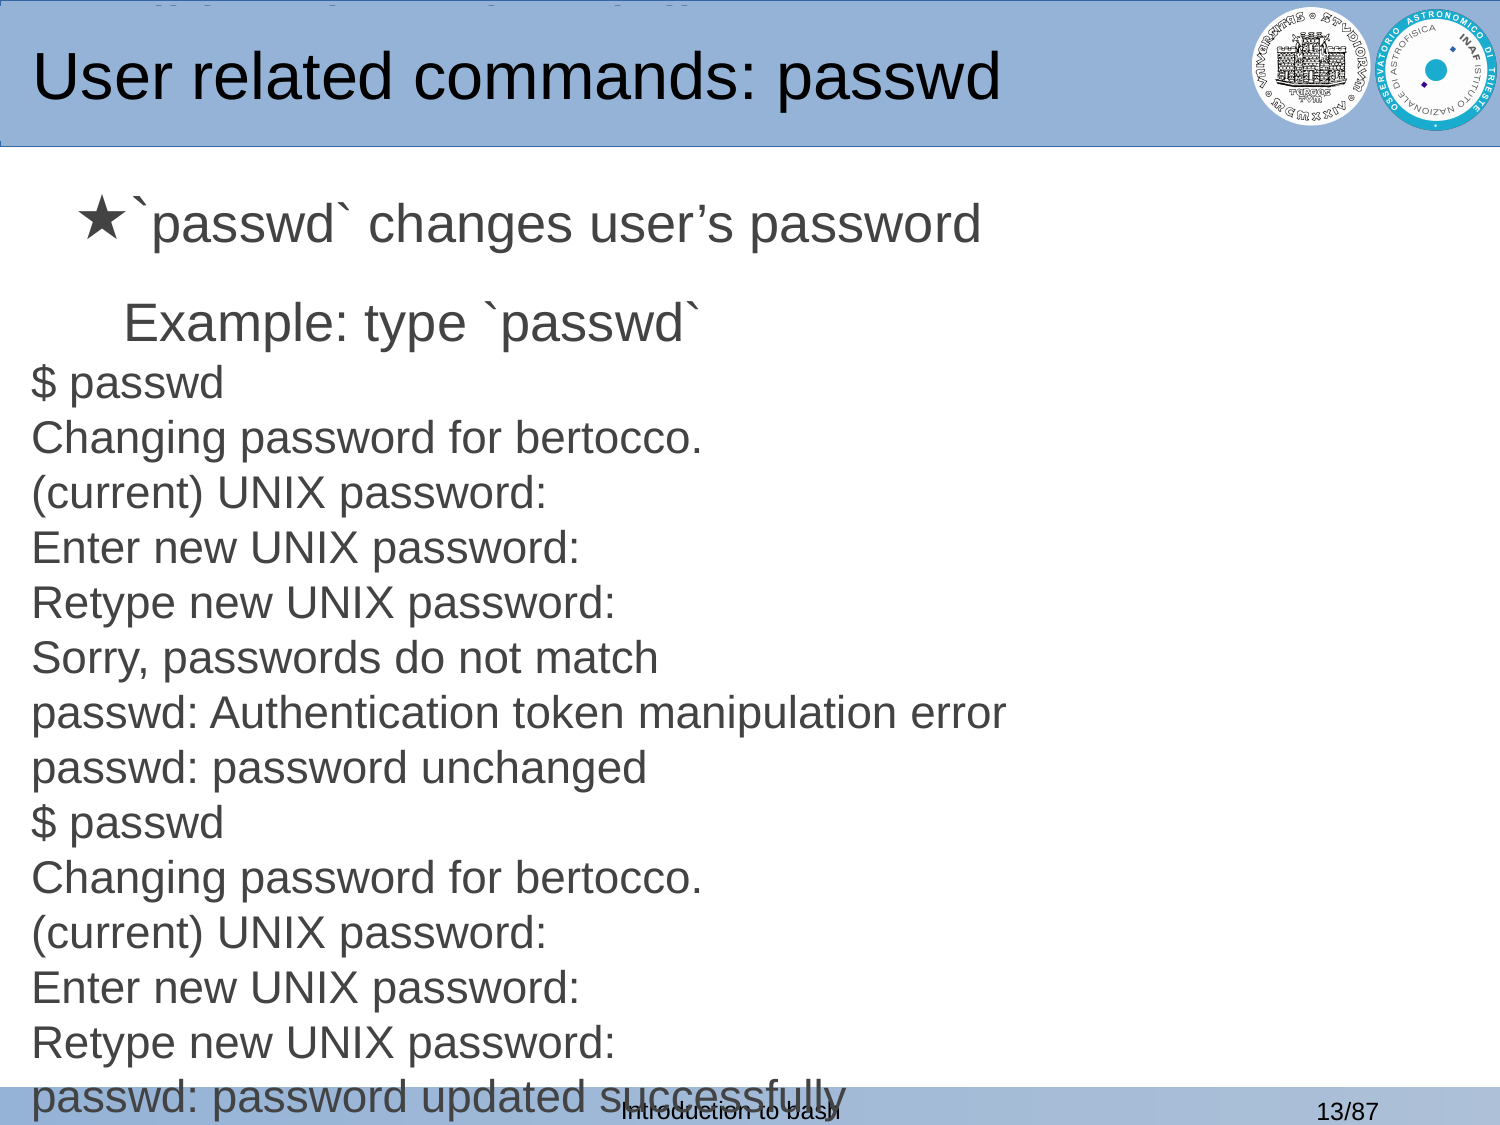

Traditional service delivery
User related commands: passwd
# `passwd` changes user’s password
Example: type `passwd`
$ passwd
Changing password for bertocco.
(current) UNIX password:
Enter new UNIX password:
Retype new UNIX password:
Sorry, passwords do not match
passwd: Authentication token manipulation error
passwd: password unchanged
$ passwd
Changing password for bertocco.
(current) UNIX password:
Enter new UNIX password:
Retype new UNIX password:
passwd: password updated successfully